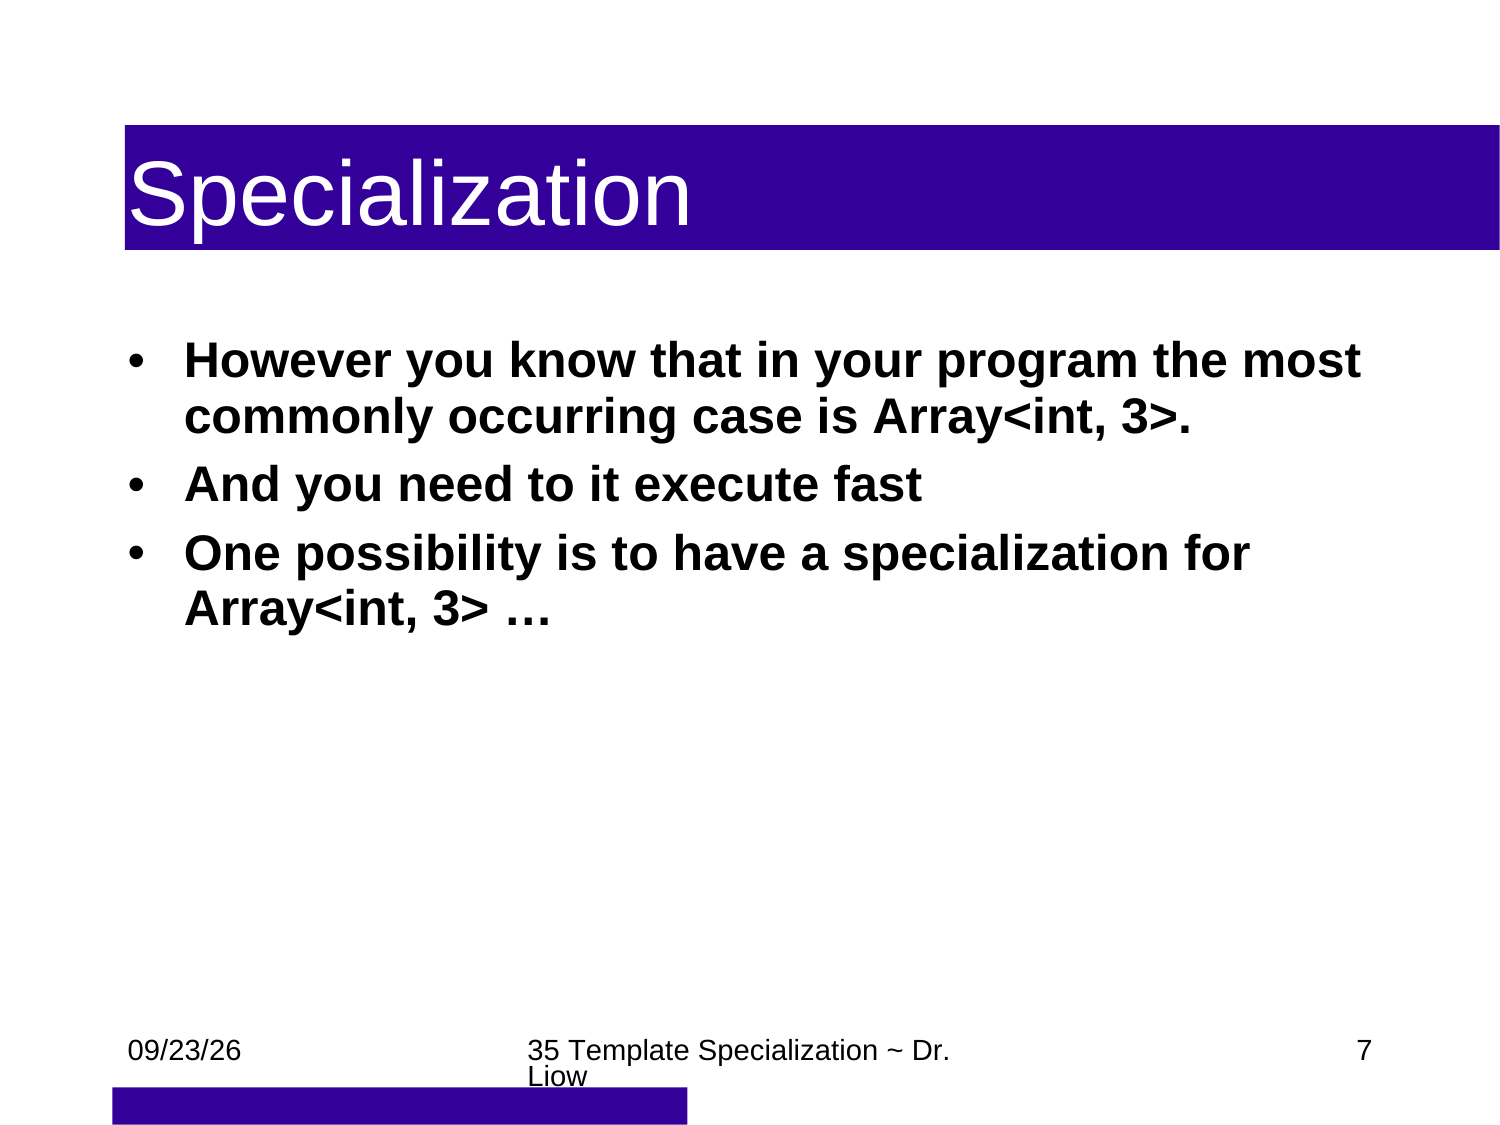

# Specialization
However you know that in your program the most commonly occurring case is Array<int, 3>.
And you need to it execute fast
One possibility is to have a specialization for Array<int, 3> …
35 Template Specialization ~ Dr. Liow
7